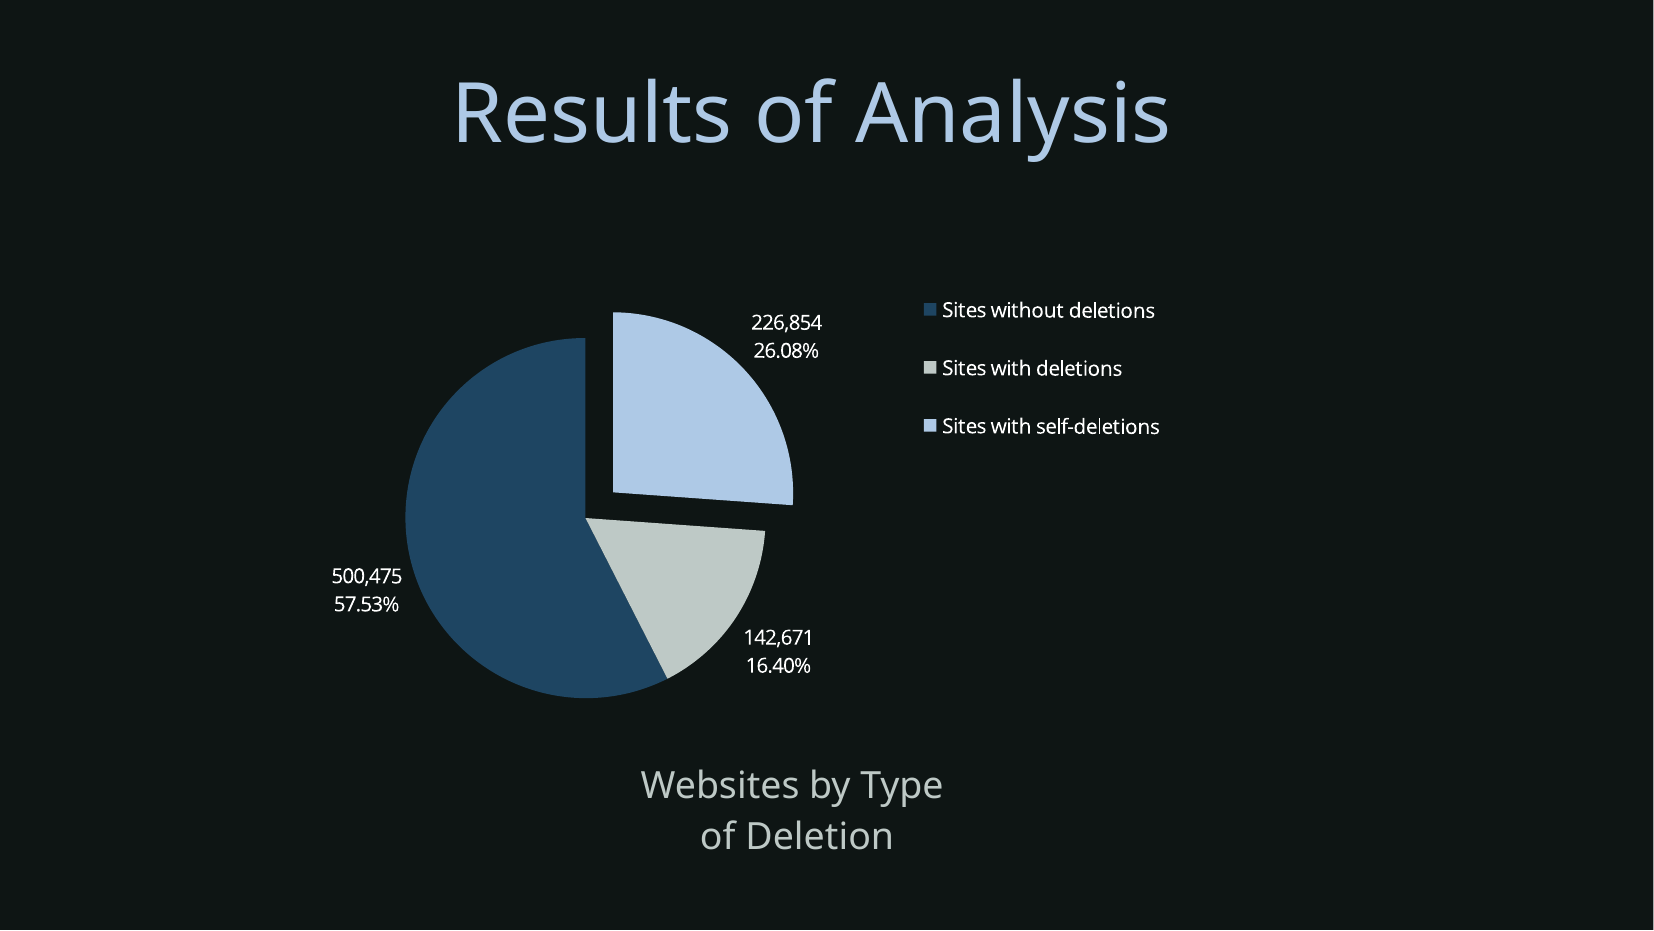

# Results of Analysis
### Chart
| Category | Colonna 1 |
|---|---|
| Sites without deletions | 500475.0 |
| Sites with deletions | 142671.0 |
| Sites with self-deletions | 226854.0 |Websites by Type
of Deletion